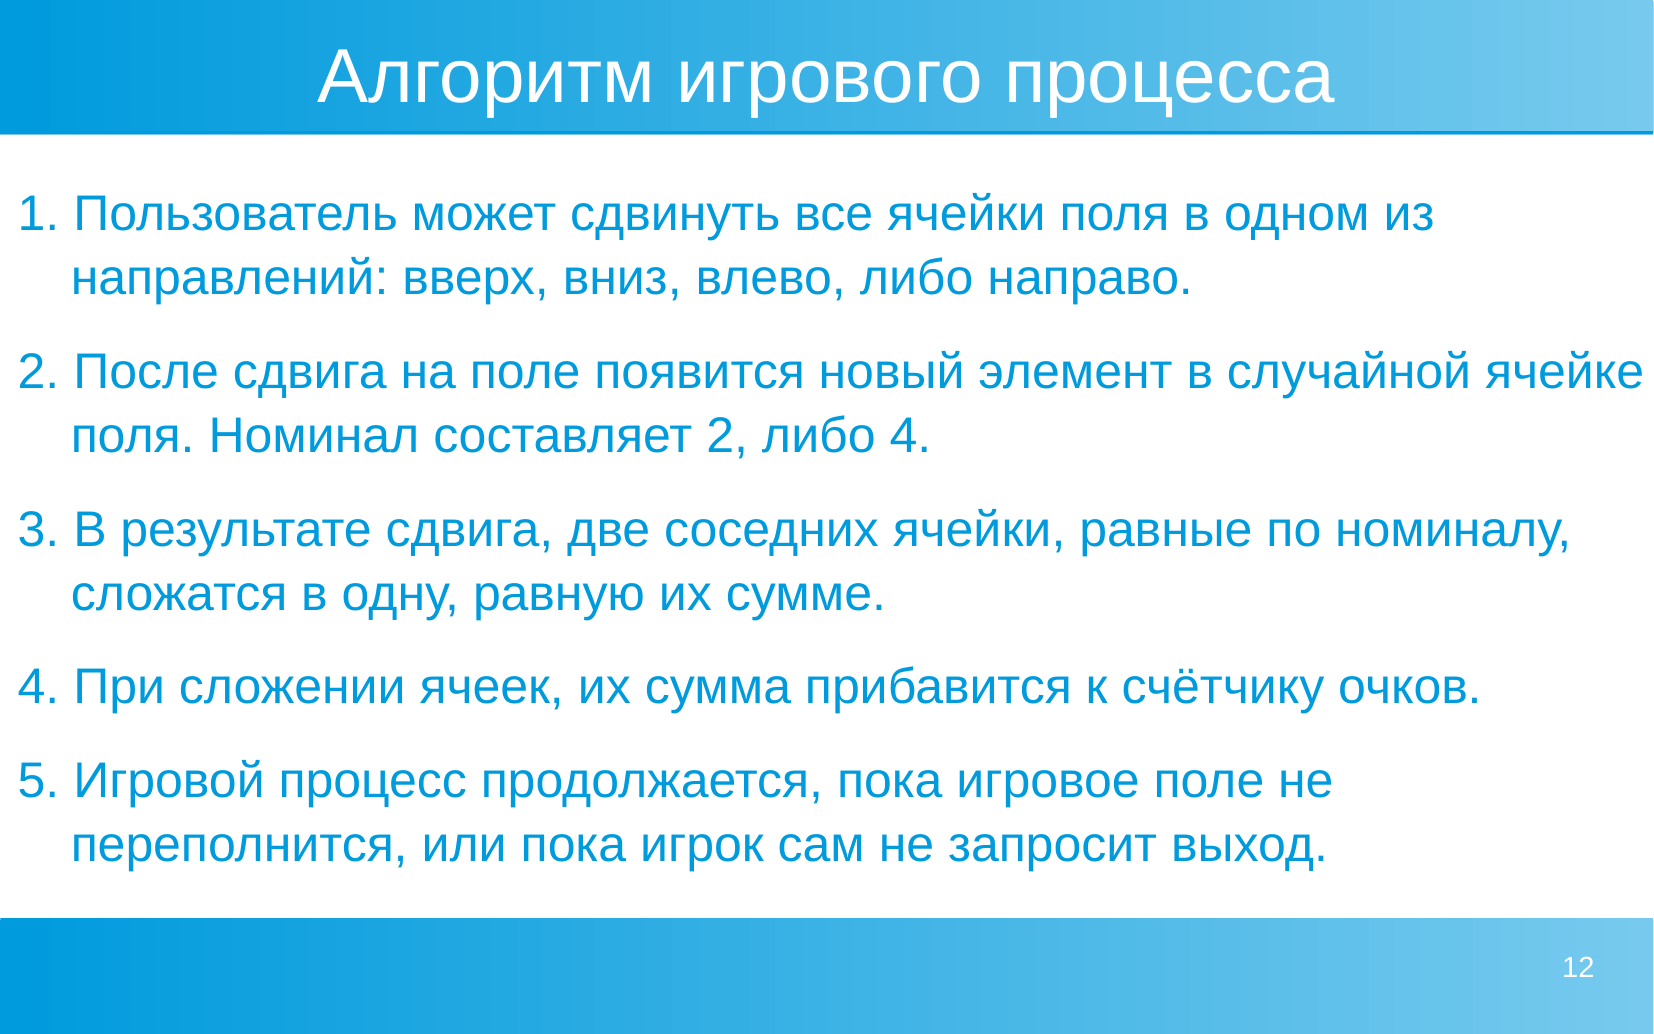

# Алгоритм игрового процесса
Пользователь может сдвинуть все ячейки поля в одном из направлений: вверх, вниз, влево, либо направо.
После сдвига на поле появится новый элемент в случайной ячейке поля. Номинал составляет 2, либо 4.
В результате сдвига, две соседних ячейки, равные по номиналу, сложатся в одну, равную их сумме.
При сложении ячеек, их сумма прибавится к счётчику очков.
Игровой процесс продолжается, пока игровое поле не переполнится, или пока игрок сам не запросит выход.
12